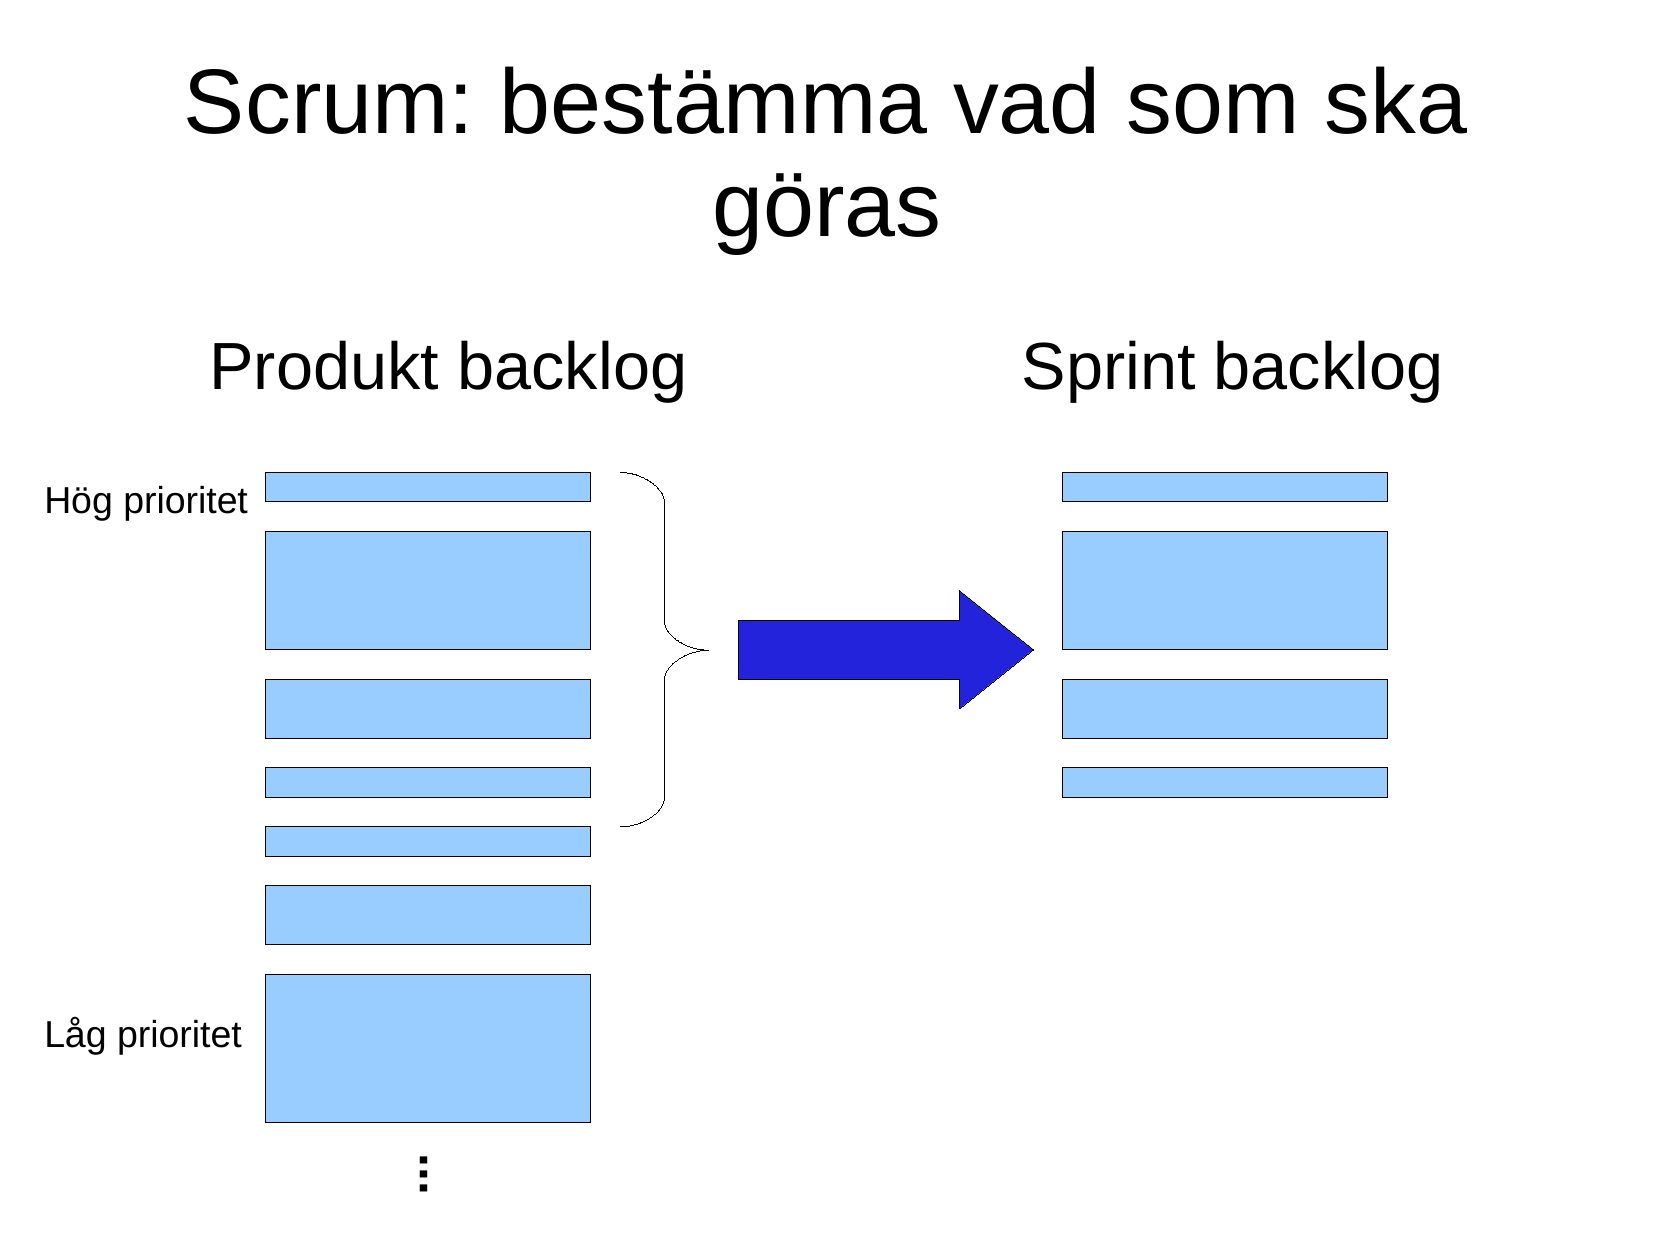

# Scrum: bestämma vad som ska göras
Produkt backlog					Sprint backlog
Hög prioritet
Låg prioritet
...